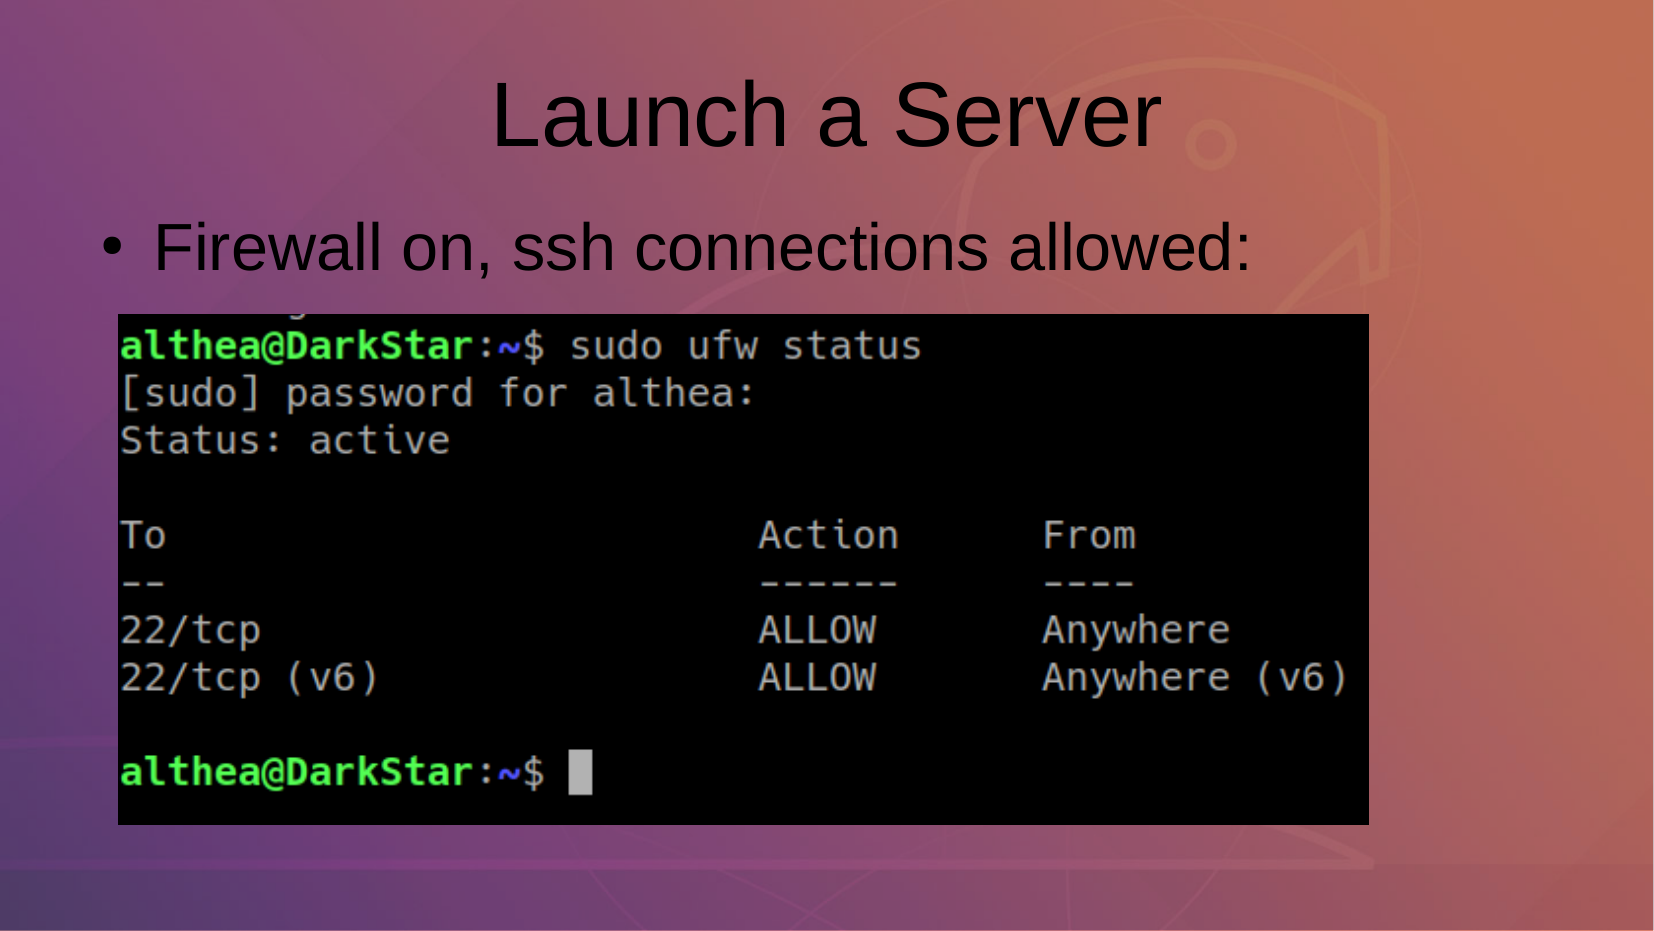

# Launch a Server
Firewall on, ssh connections allowed: